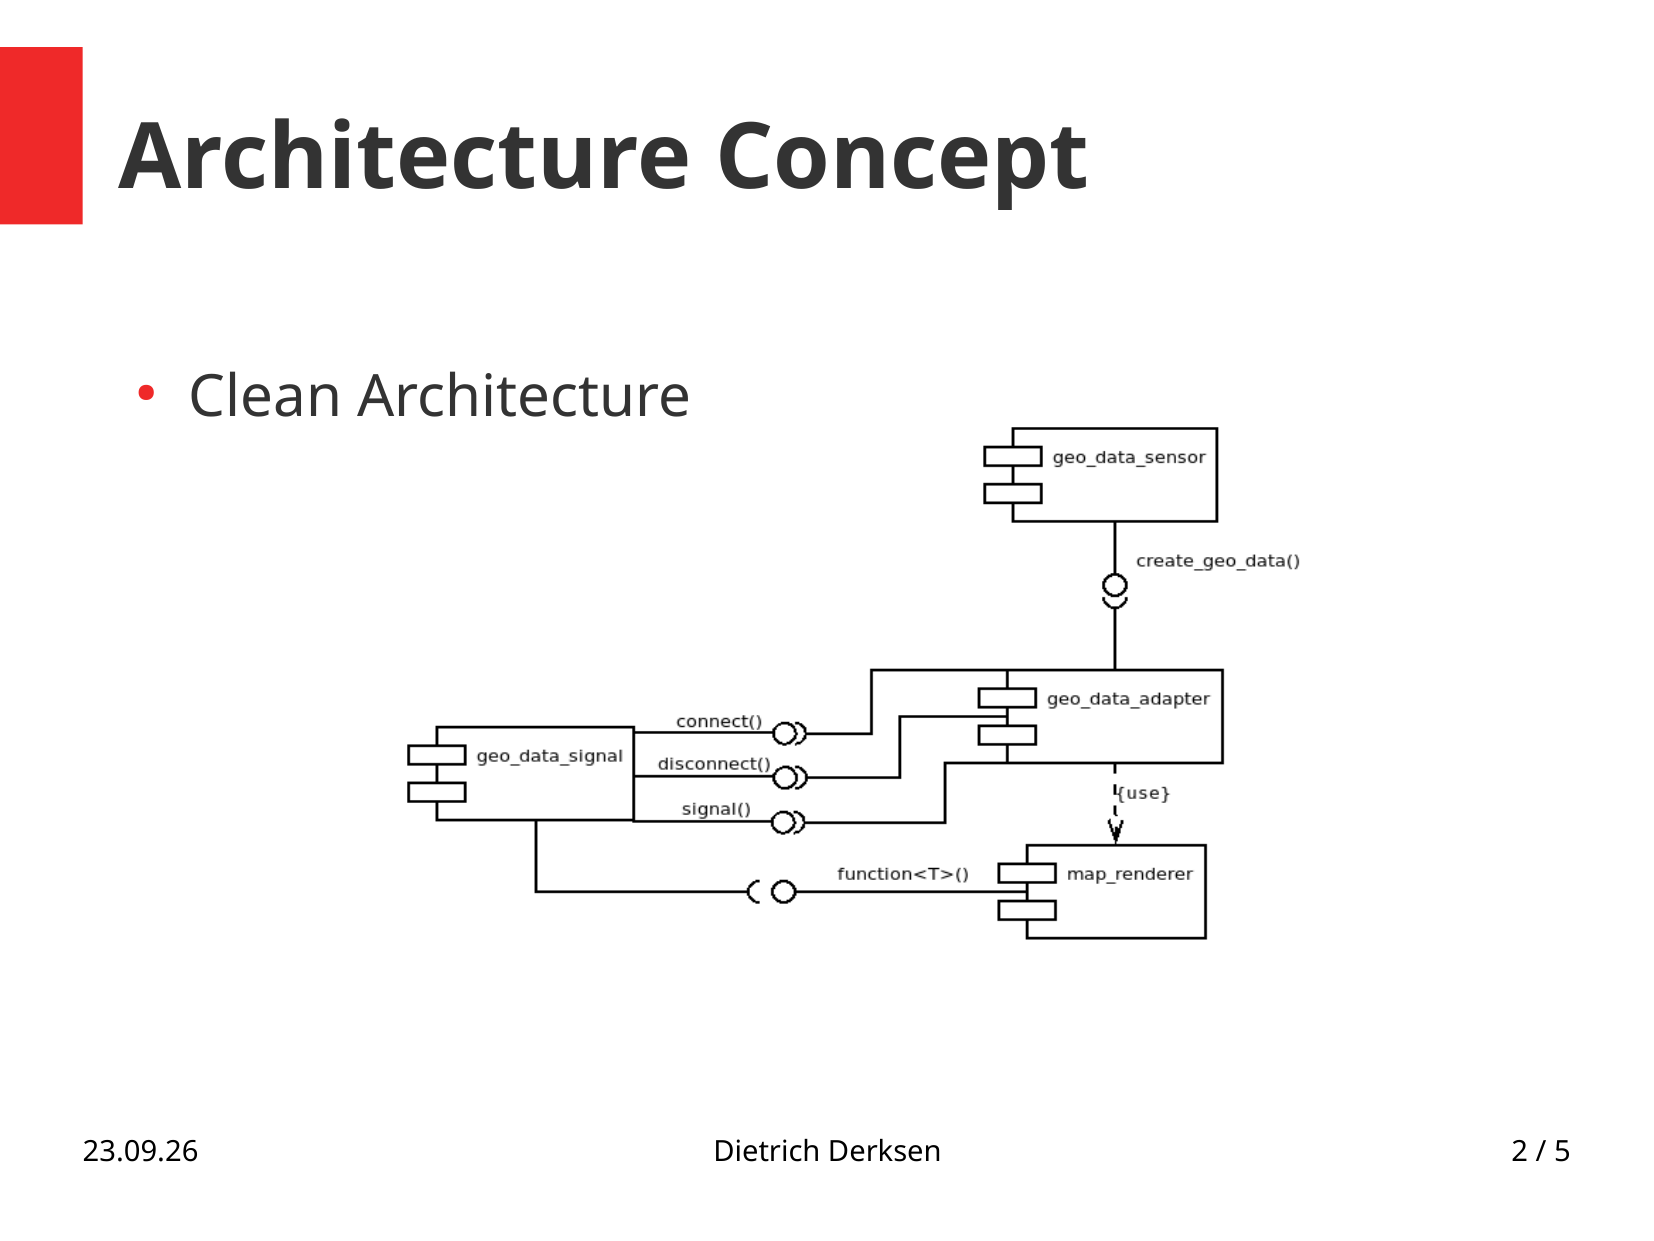

# Architecture Concept
Clean Architecture
Dietrich Derksen
2